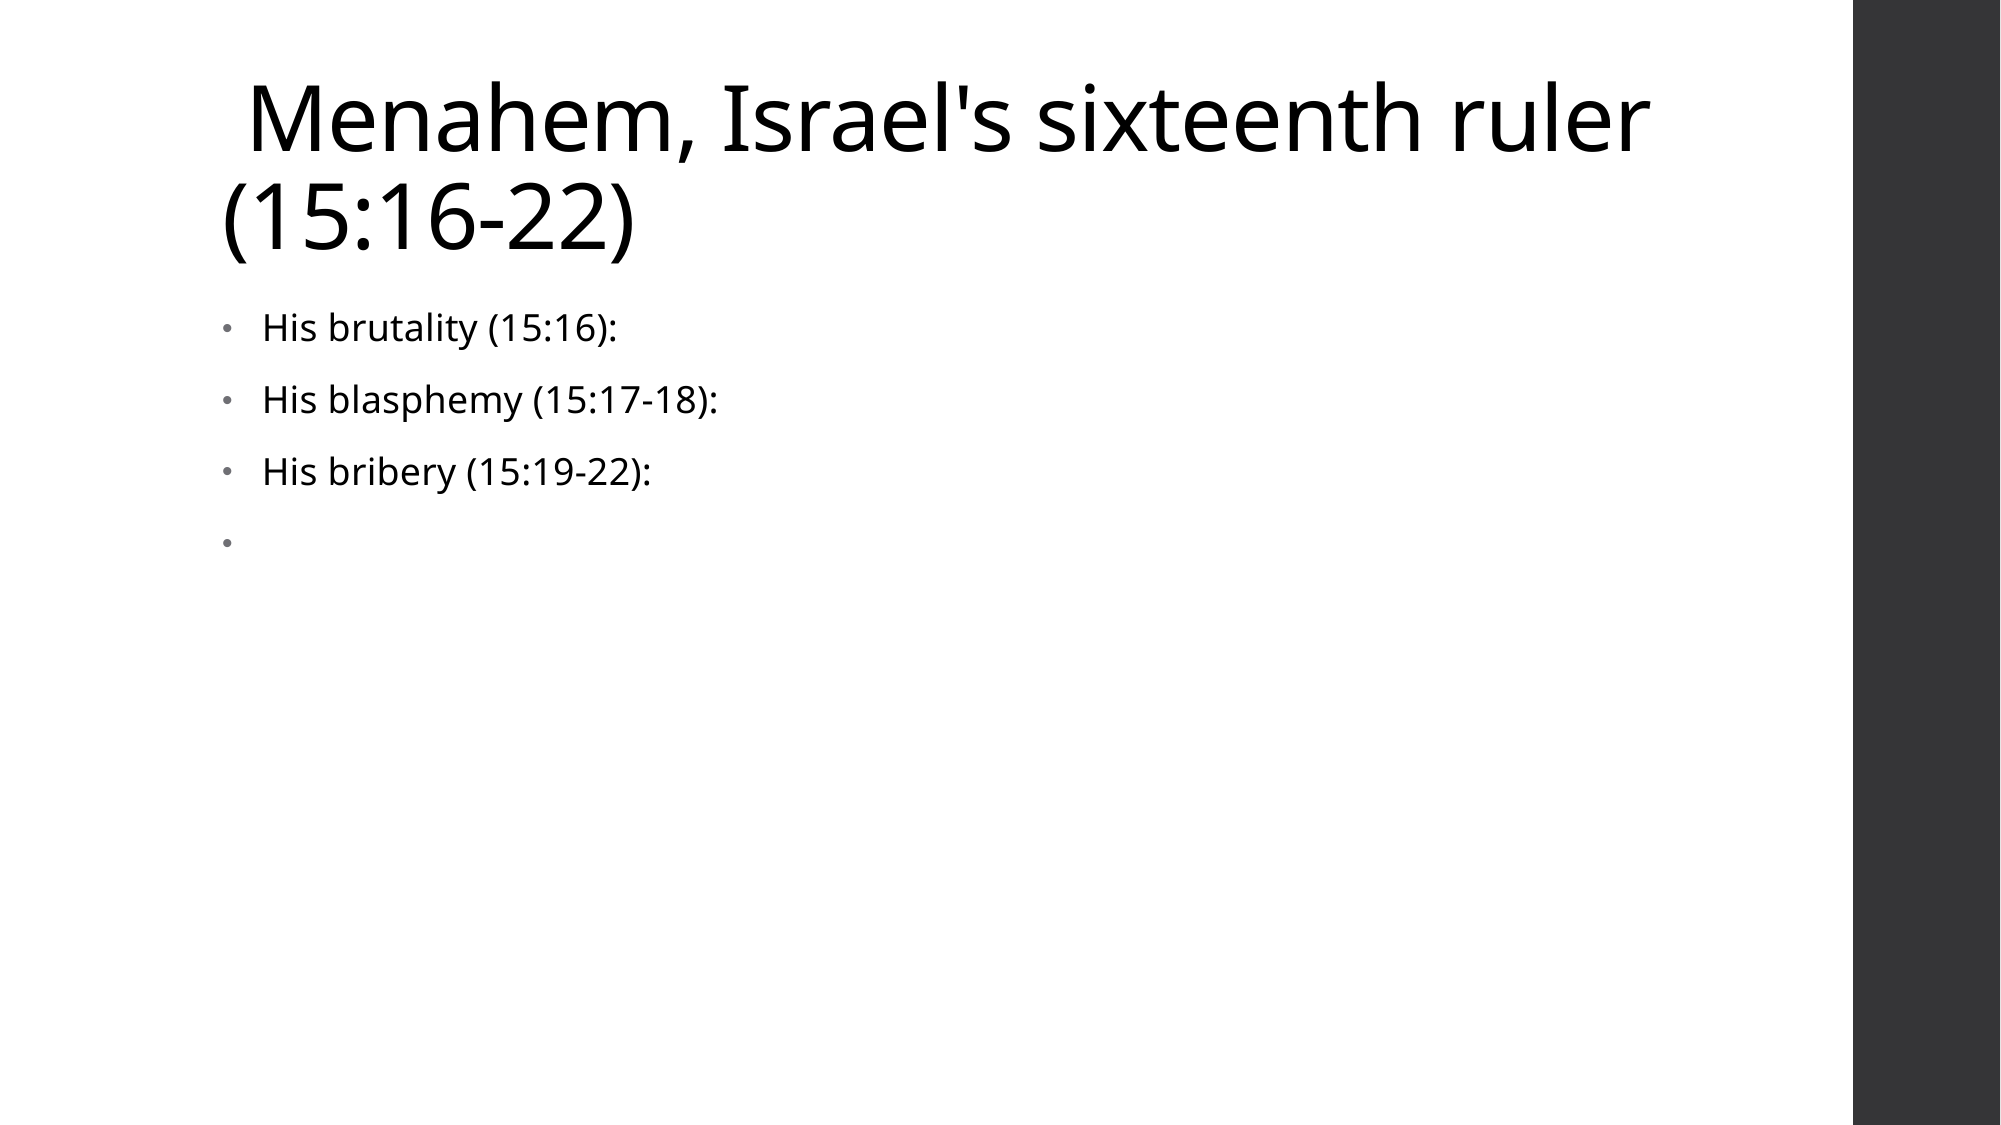

# Menahem, Israel's sixteenth ruler (15:16-22)
 His brutality (15:16):
 His blasphemy (15:17-18):
 His bribery (15:19-22):